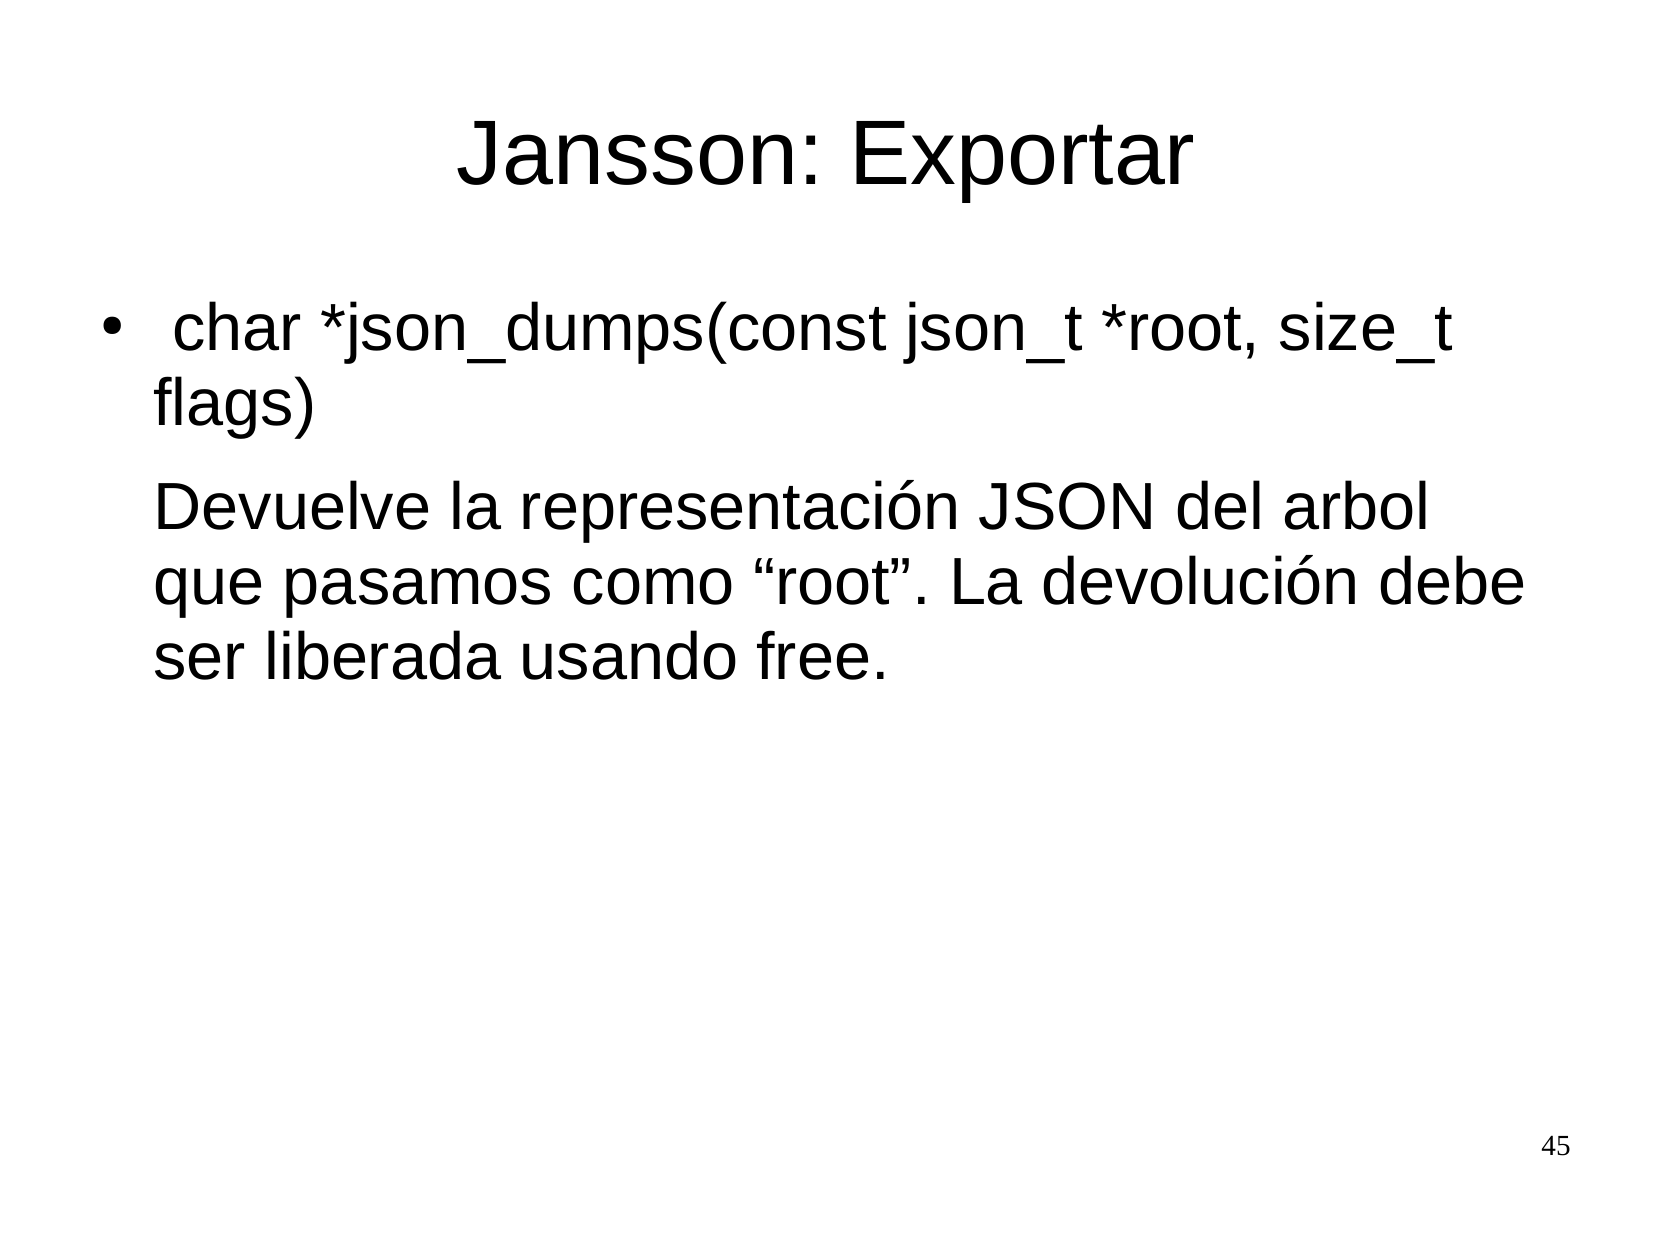

# Jansson: Exportar
 char *json_dumps(const json_t *root, size_t flags)
Devuelve la representación JSON del arbol que pasamos como “root”. La devolución debe ser liberada usando free.
45